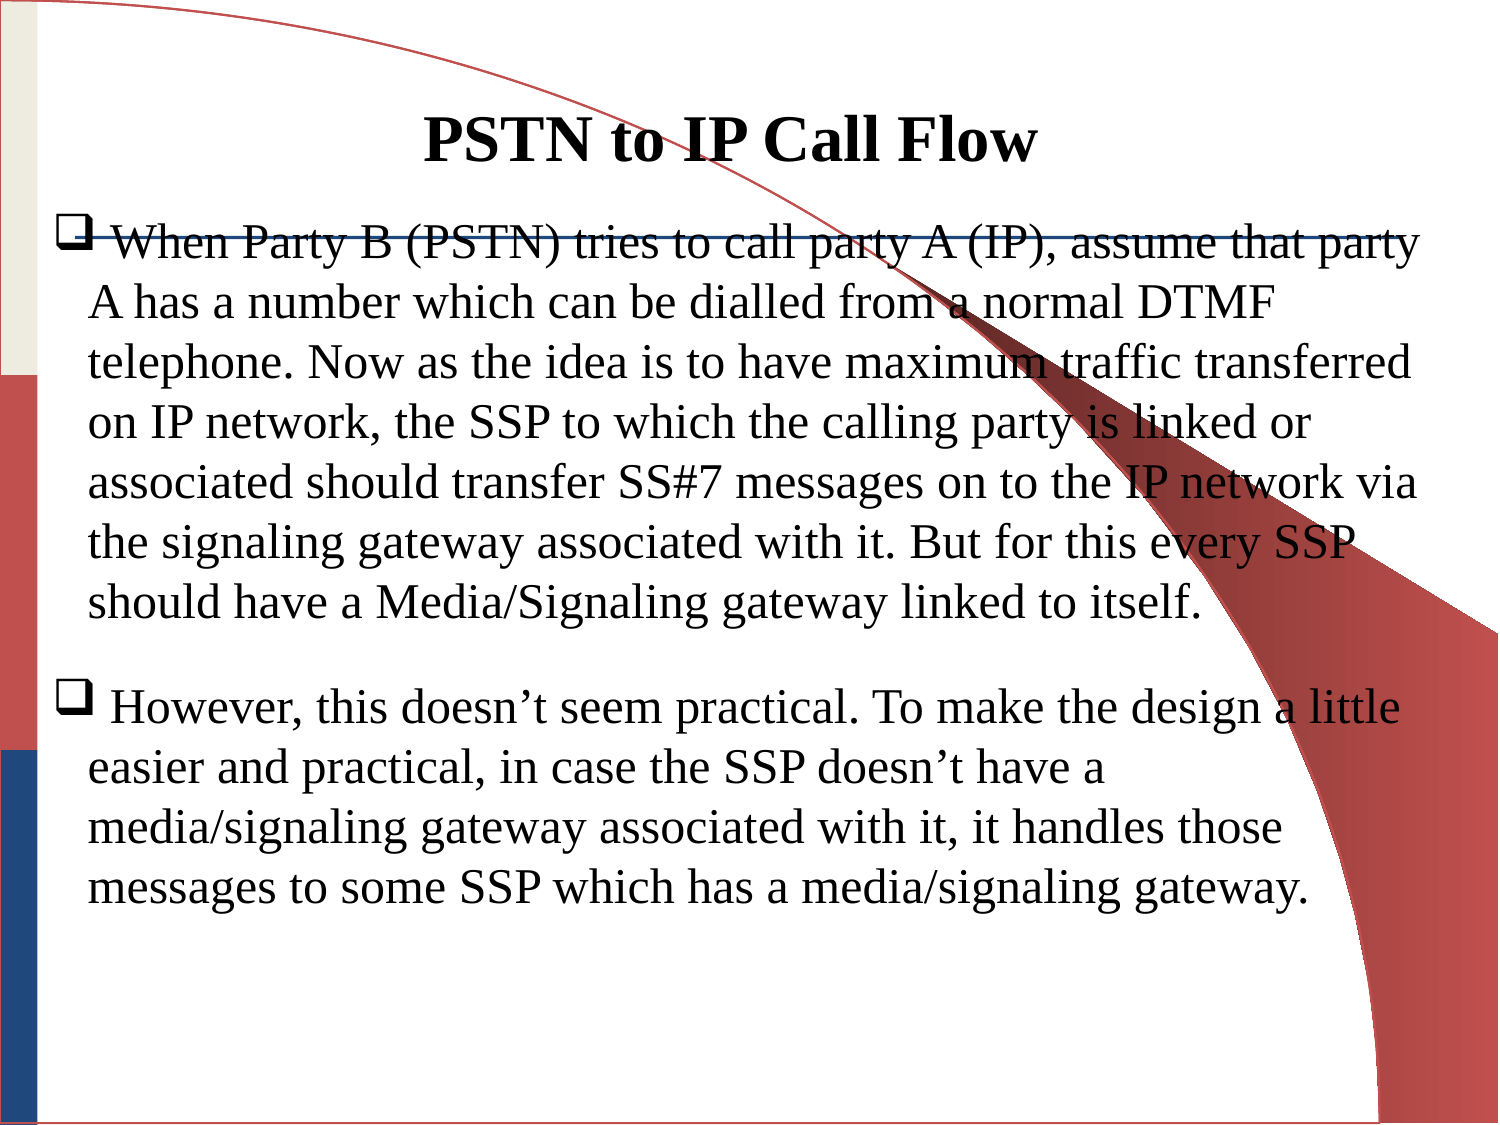

PSTN to IP Call Flow
 When Party B (PSTN) tries to call party A (IP), assume that party A has a number which can be dialled from a normal DTMF telephone. Now as the idea is to have maximum traffic transferred on IP network, the SSP to which the calling party is linked or associated should transfer SS#7 messages on to the IP network via the signaling gateway associated with it. But for this every SSP should have a Media/Signaling gateway linked to itself.
 However, this doesn’t seem practical. To make the design a little easier and practical, in case the SSP doesn’t have a media/signaling gateway associated with it, it handles those messages to some SSP which has a media/signaling gateway.